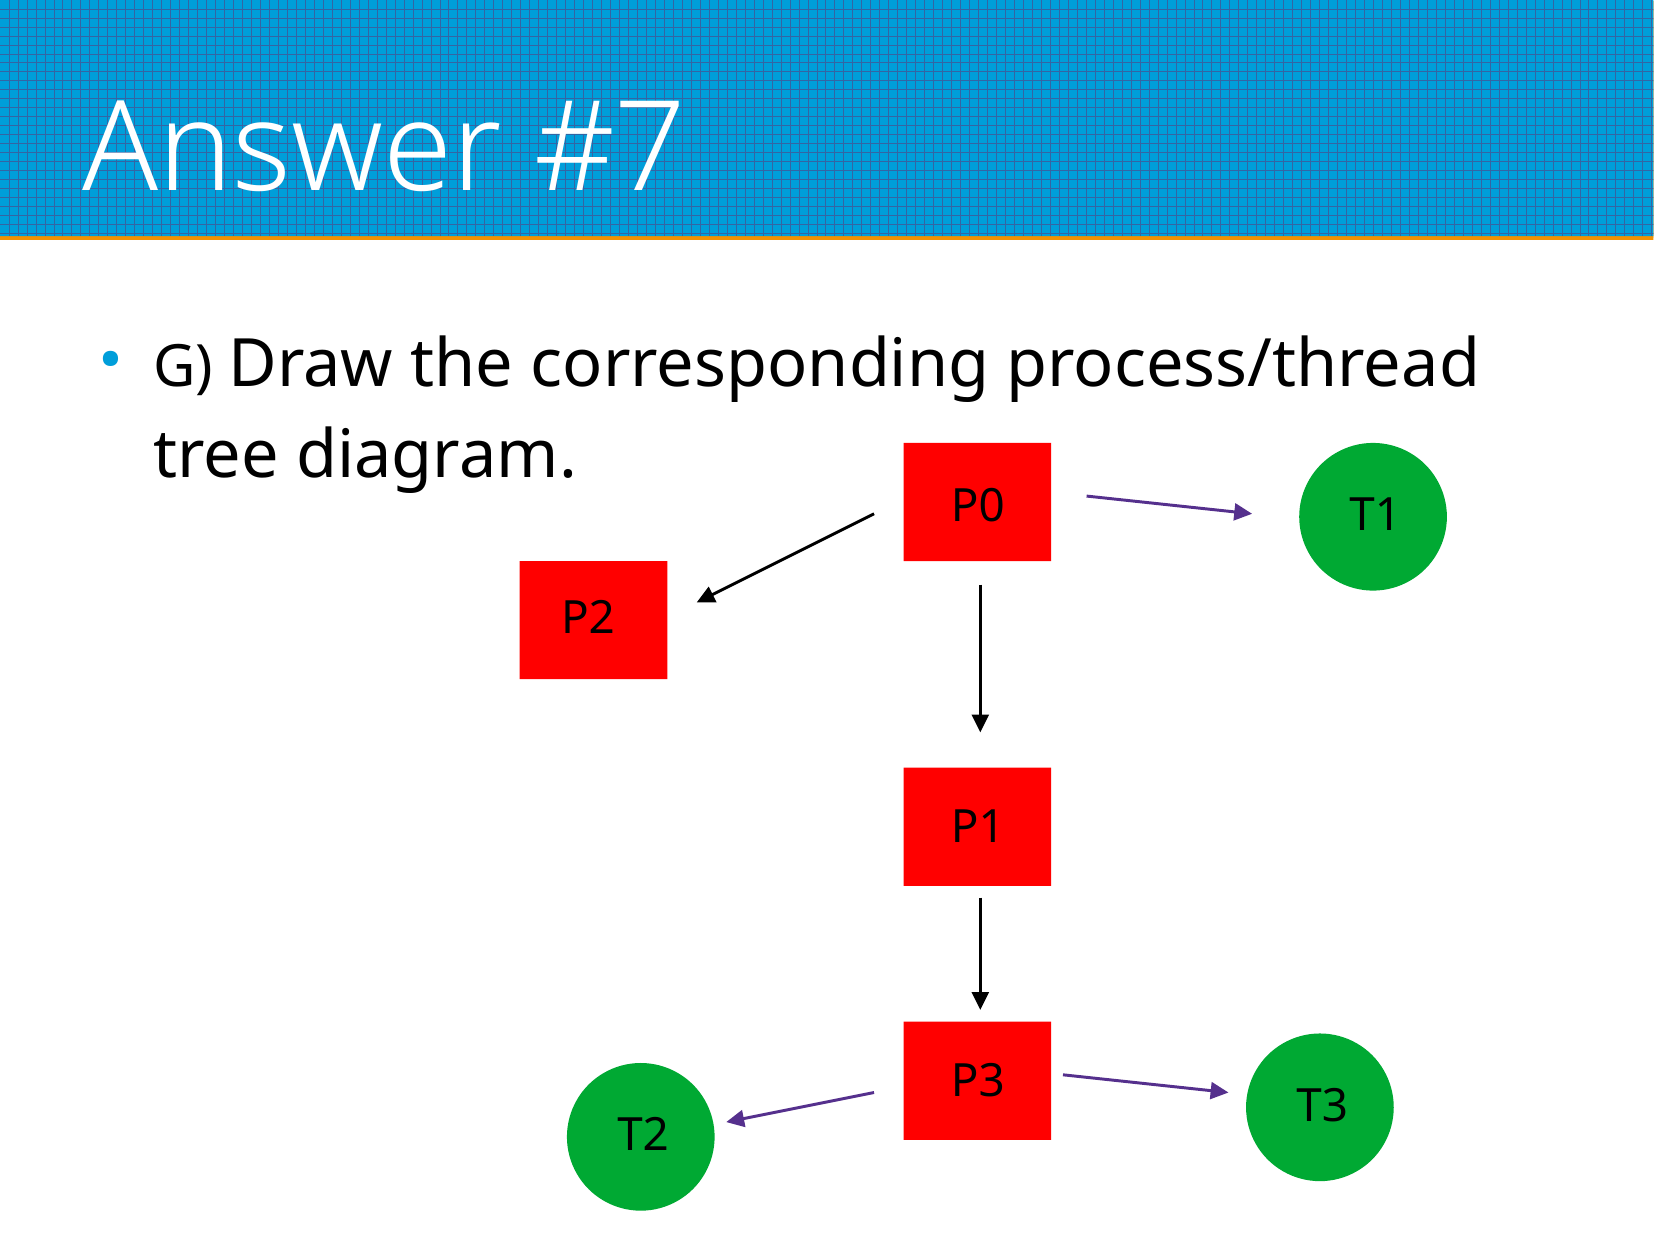

# Answer #7
G) Draw the corresponding process/thread tree diagram.
P0
T1
P2
P1
P3
T3
T2